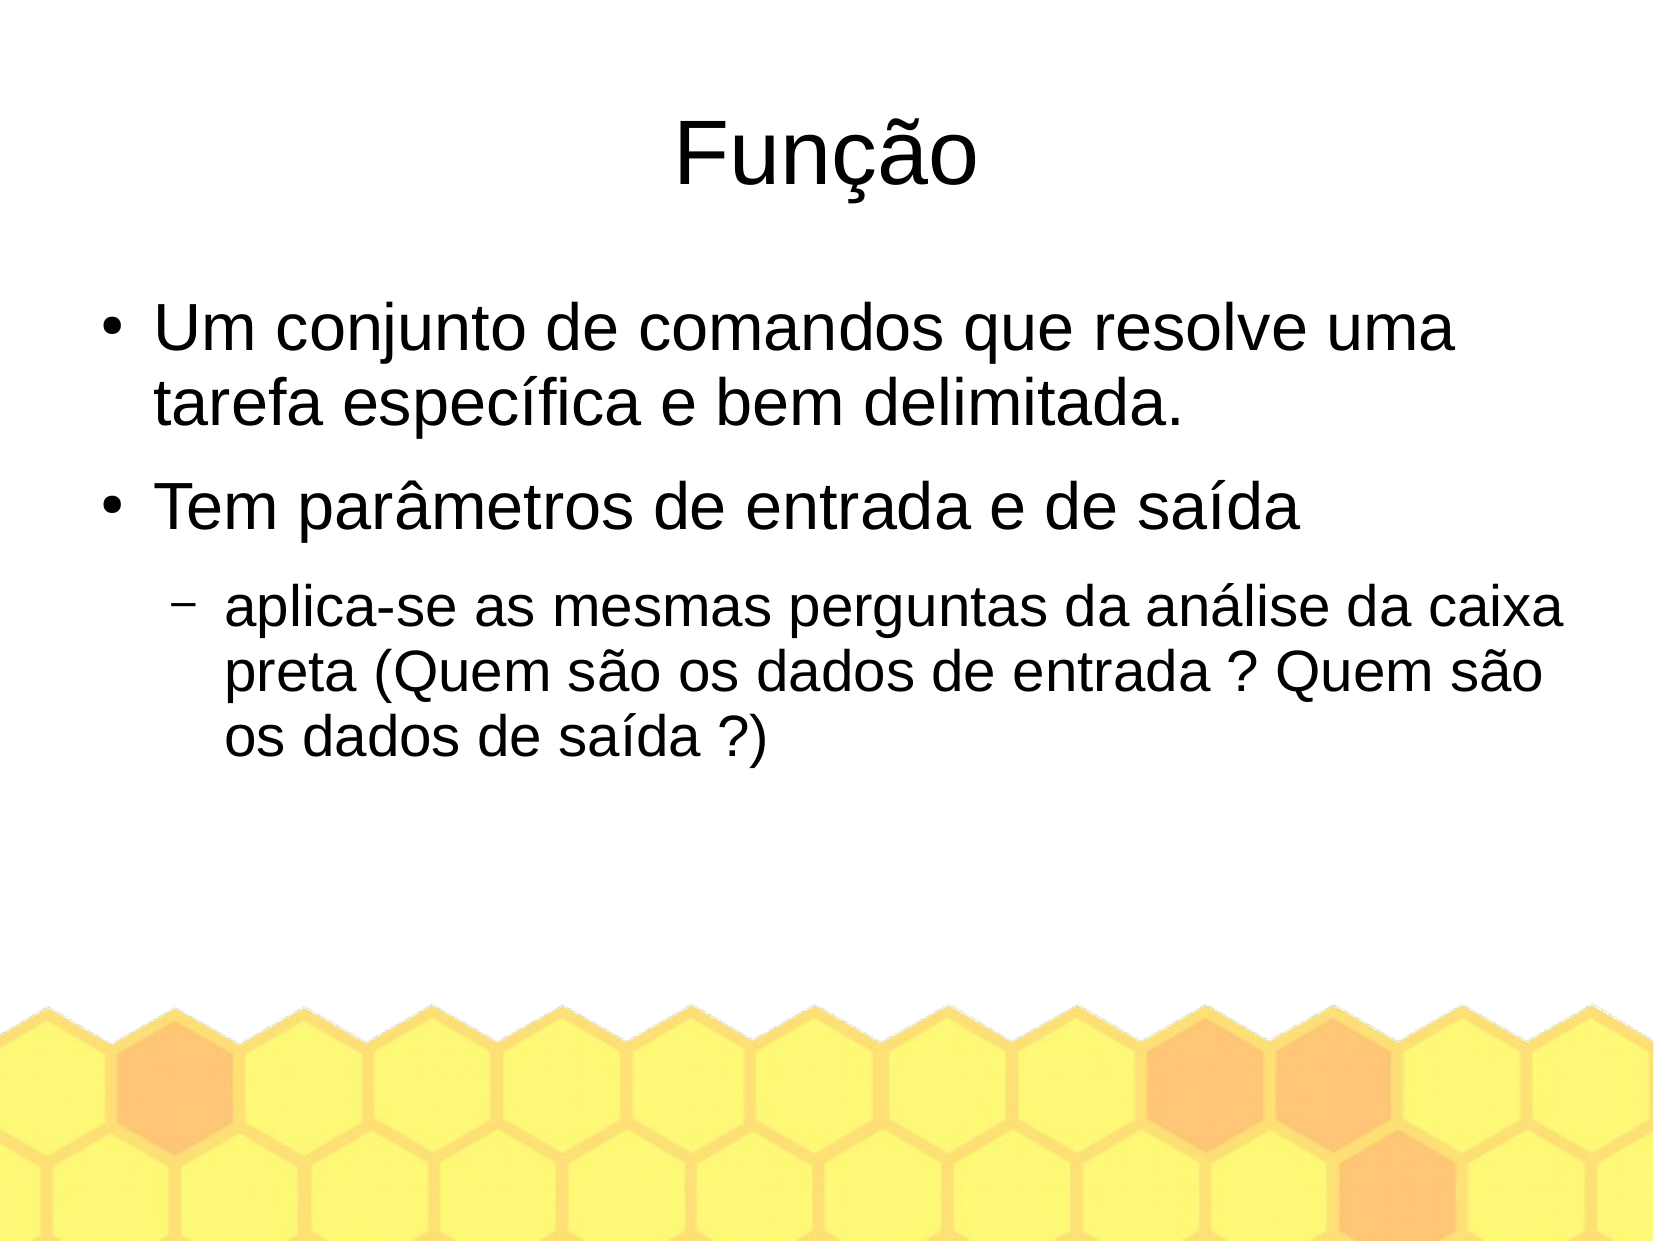

# Função
Um conjunto de comandos que resolve uma tarefa específica e bem delimitada.
Tem parâmetros de entrada e de saída
aplica-se as mesmas perguntas da análise da caixa preta (Quem são os dados de entrada ? Quem são os dados de saída ?)